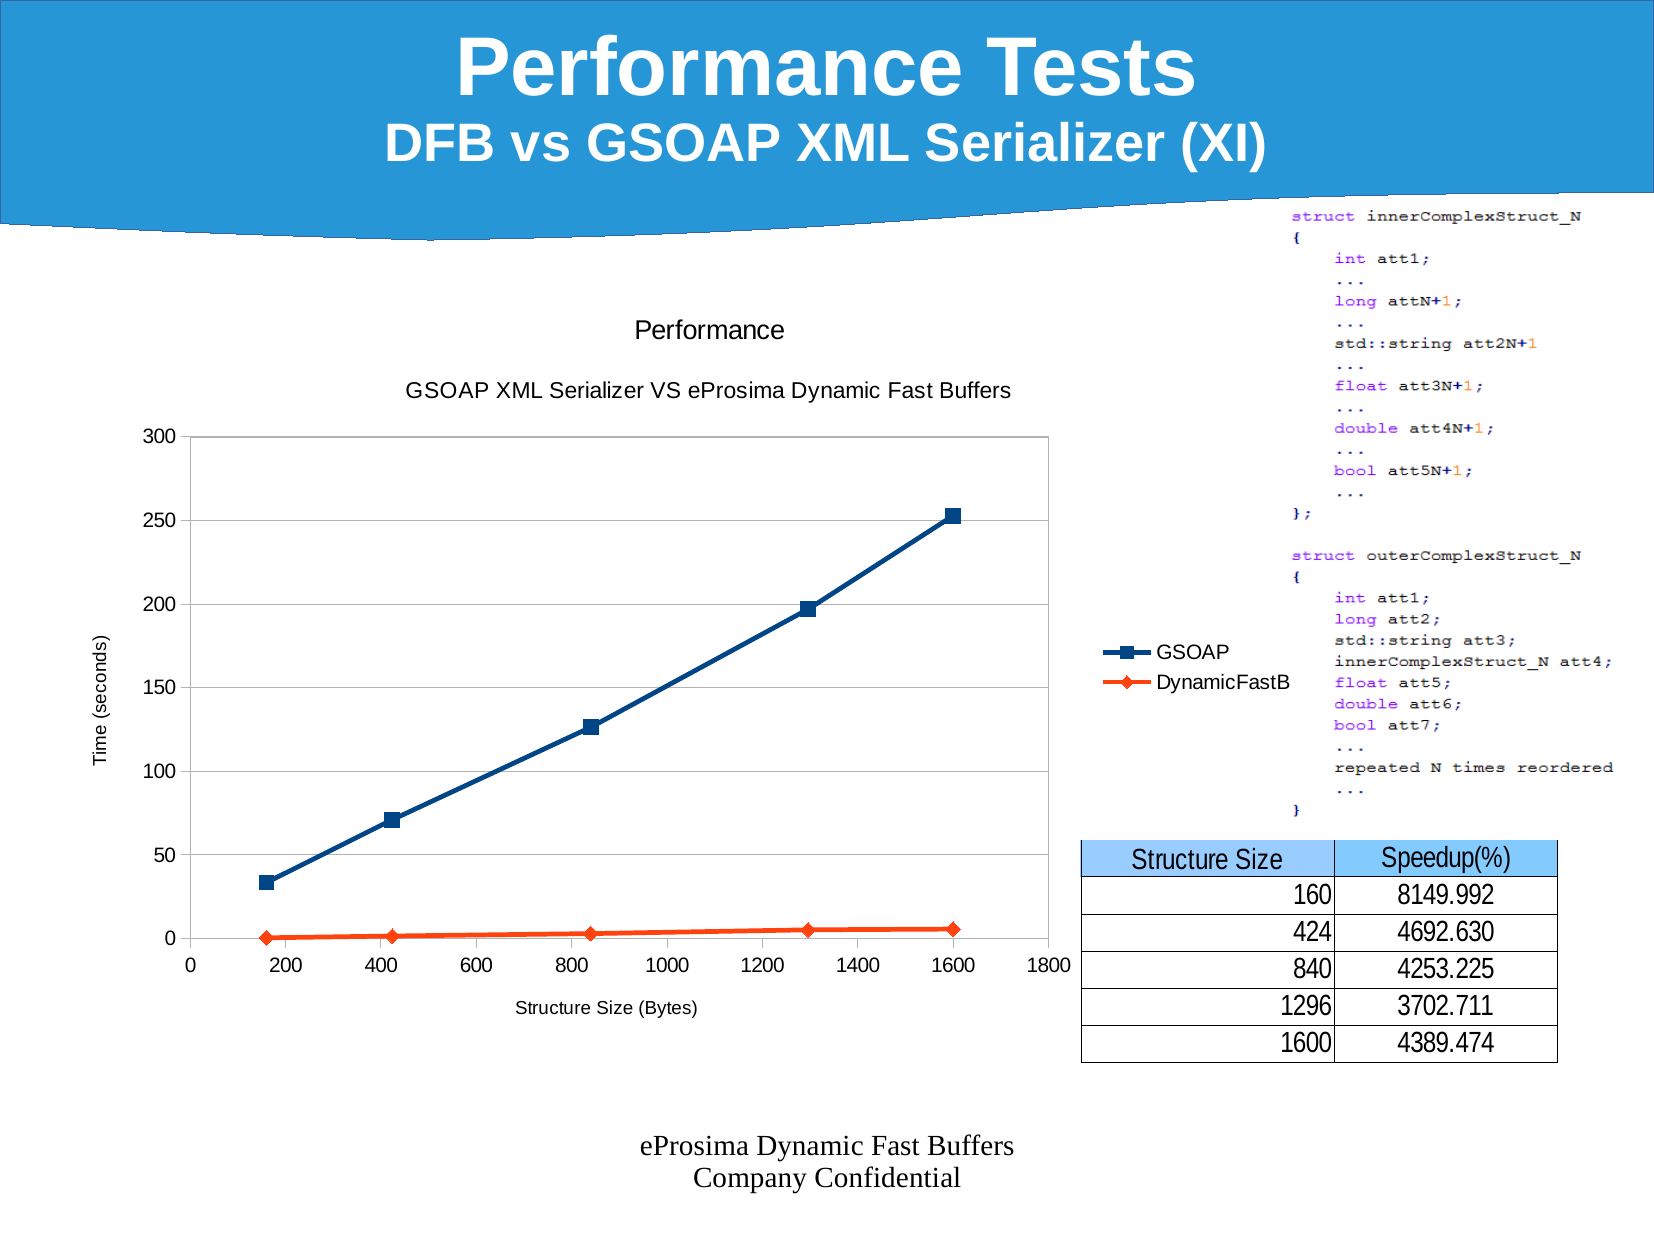

Performance Tests
DFB vs GSOAP XML Serializer (XI)
### Chart: Performance
GSOAP XML Serializer VS eProsima Dynamic Fast Buffers
| Category | GSOAP | DynamicFastBuffers |
|---|---|---|
eProsima Dynamic Fast Buffers